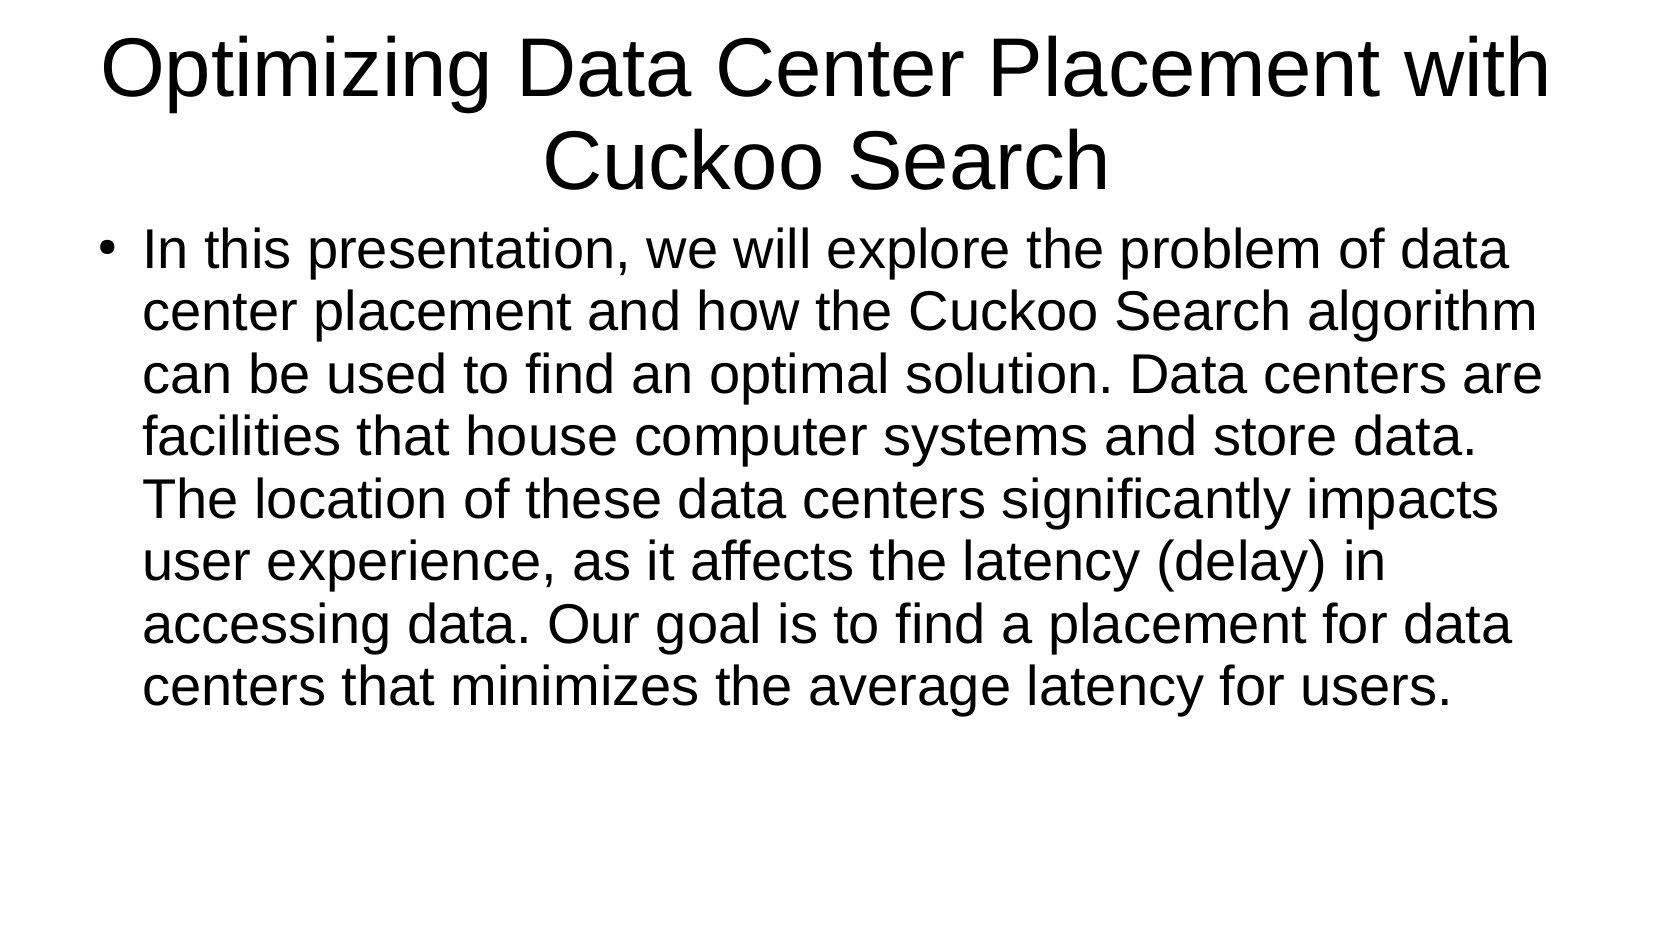

# Optimizing Data Center Placement with Cuckoo Search
In this presentation, we will explore the problem of data center placement and how the Cuckoo Search algorithm can be used to find an optimal solution. Data centers are facilities that house computer systems and store data. The location of these data centers significantly impacts user experience, as it affects the latency (delay) in accessing data. Our goal is to find a placement for data centers that minimizes the average latency for users.